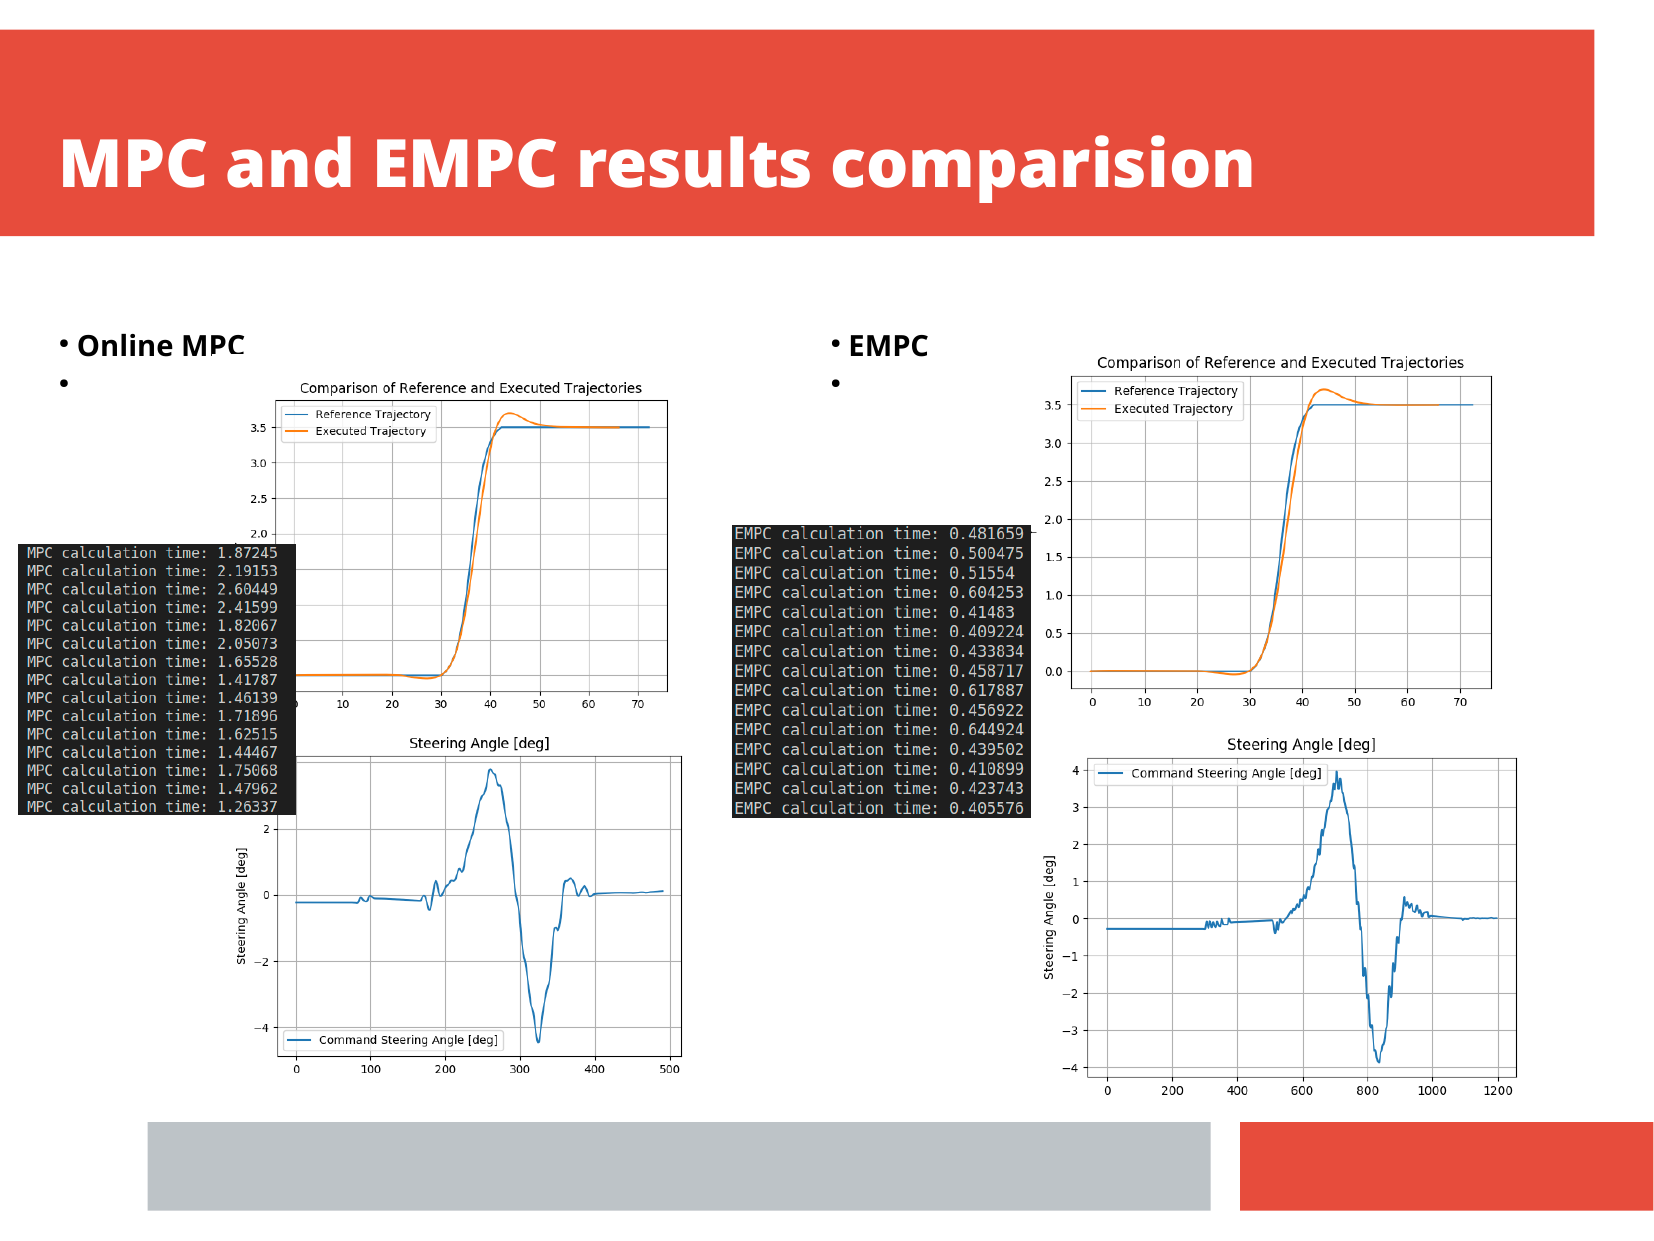

# MPC and EMPC results comparision
 Online MPC
 EMPC